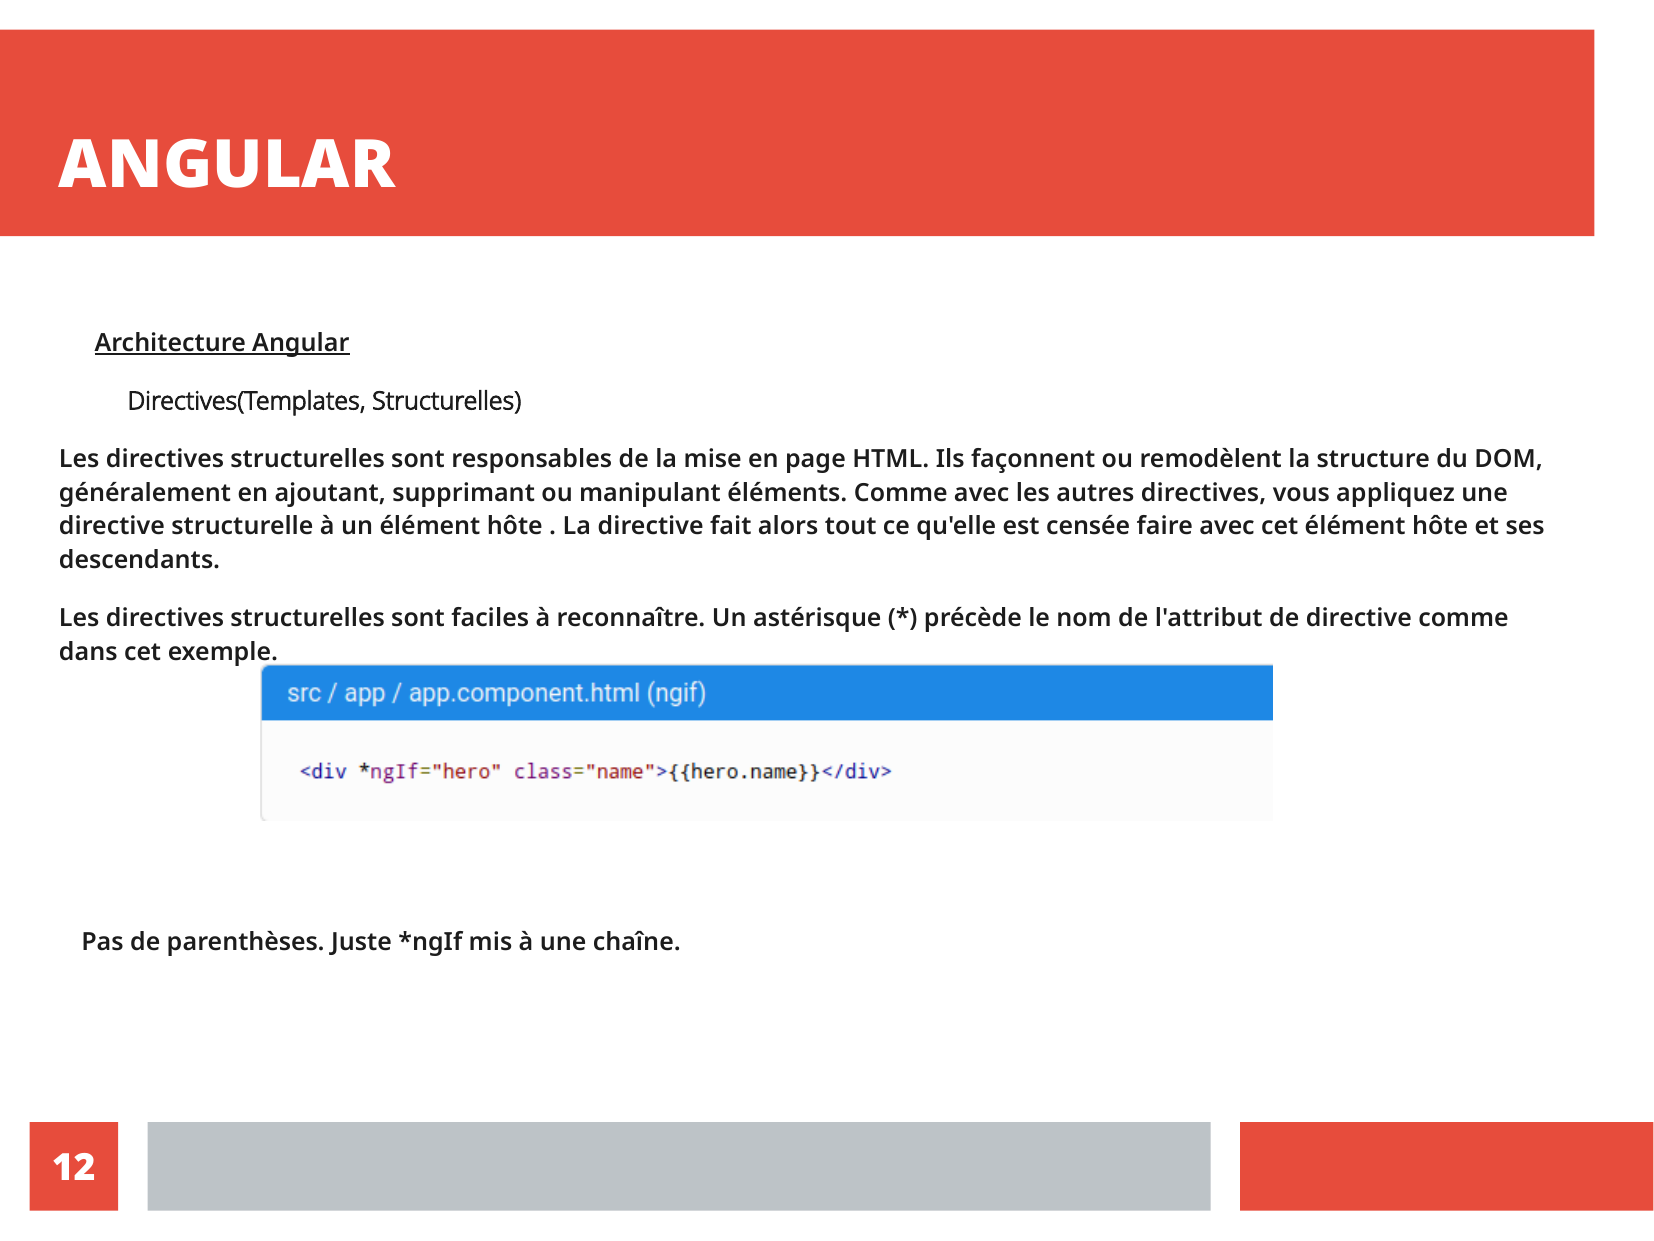

# ANGULAR
Architecture Angular
Directives(Templates, Structurelles)
Les directives structurelles sont responsables de la mise en page HTML. Ils façonnent ou remodèlent la structure du DOM, généralement en ajoutant, supprimant ou manipulant éléments. Comme avec les autres directives, vous appliquez une directive structurelle à un élément hôte . La directive fait alors tout ce qu'elle est censée faire avec cet élément hôte et ses descendants.
Les directives structurelles sont faciles à reconnaître. Un astérisque (*) précède le nom de l'attribut de directive comme dans cet exemple.
Pas de parenthèses. Juste *ngIf mis à une chaîne.
12